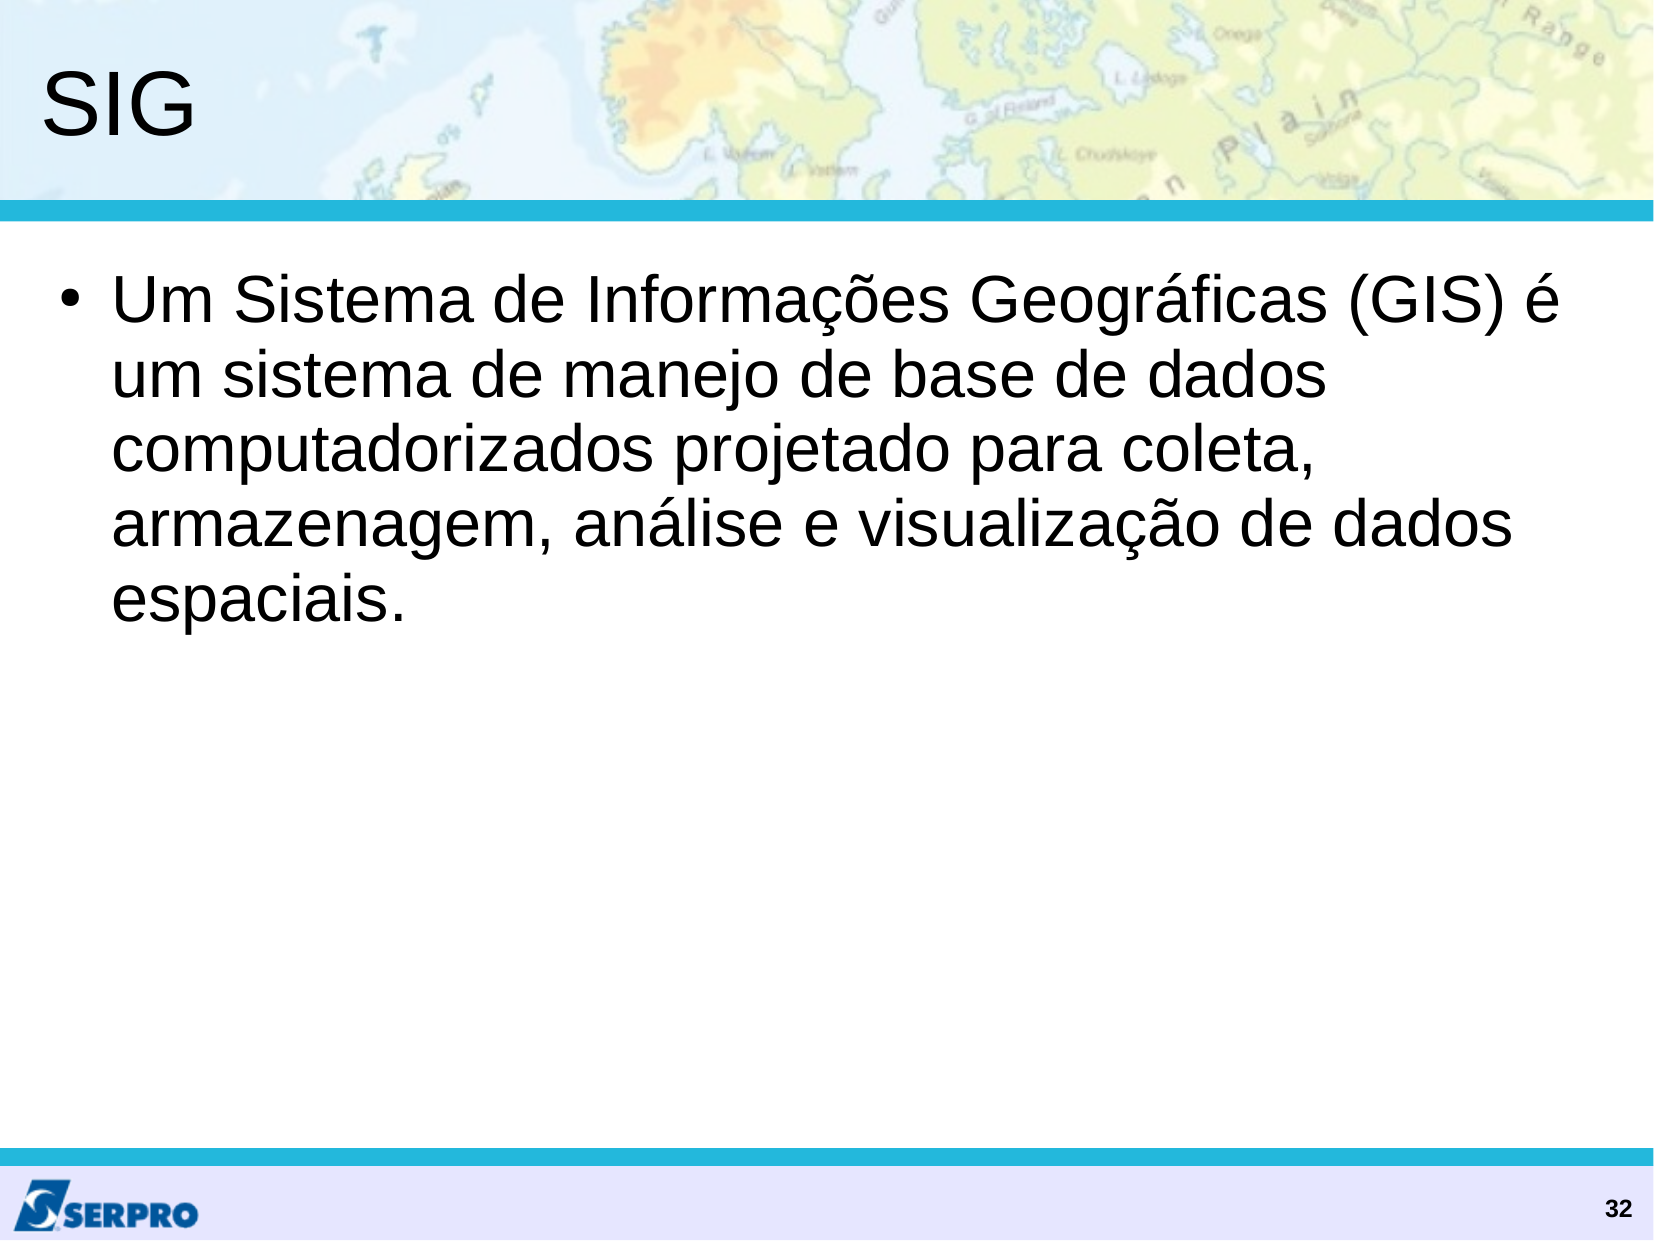

# SIG
Um Sistema de Informações Geográficas (GIS) é um sistema de manejo de base de dados computadorizados projetado para coleta, armazenagem, análise e visualização de dados espaciais.
32